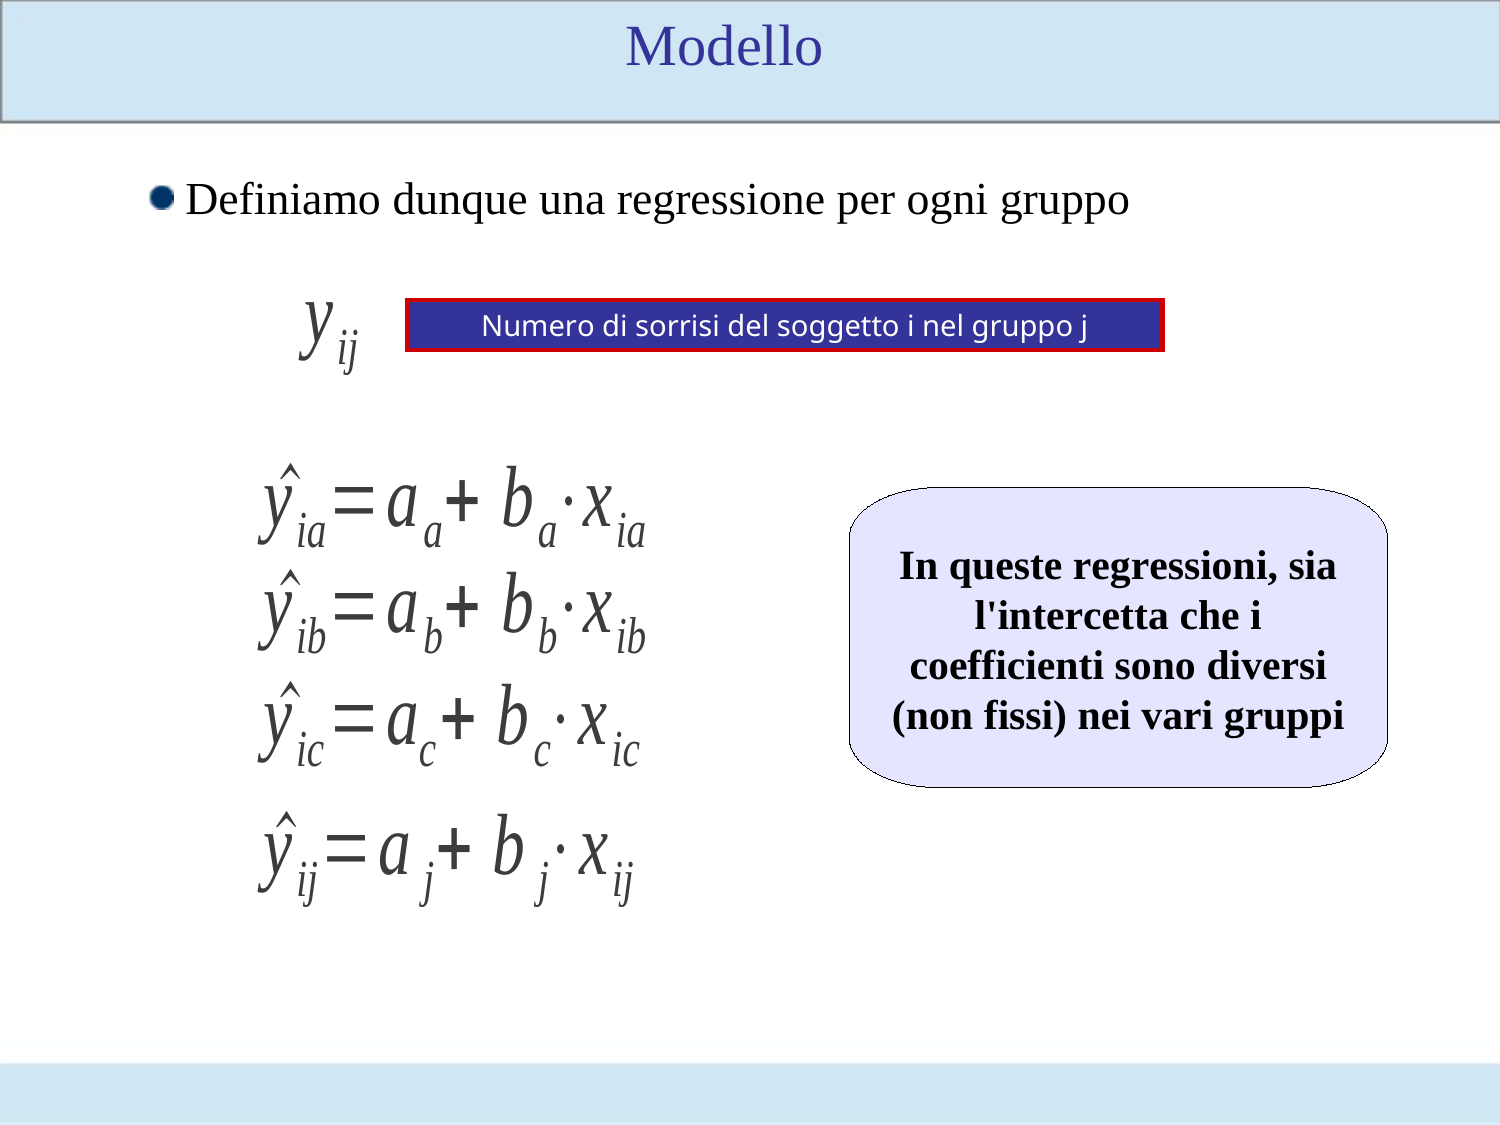

# Modello
 Definiamo dunque una regressione per ogni gruppo
Numero di sorrisi del soggetto i nel gruppo j
In queste regressioni, sia l'intercetta che i coefficienti sono diversi (non fissi) nei vari gruppi
19